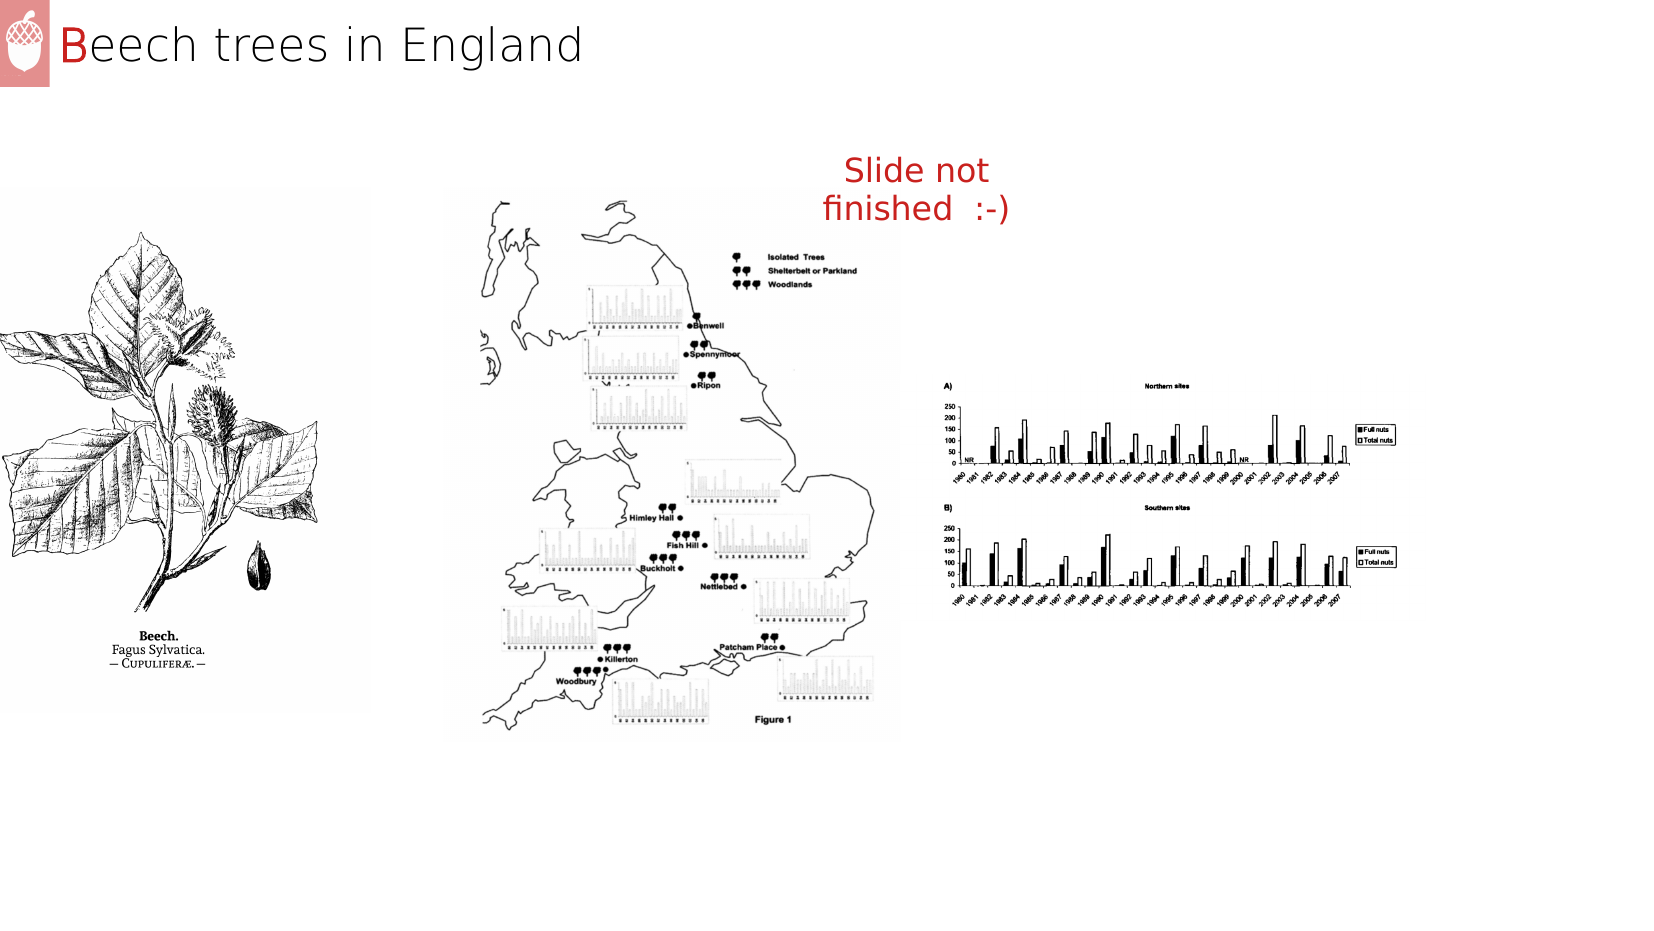

Beech trees in England
Slide not finished :-)